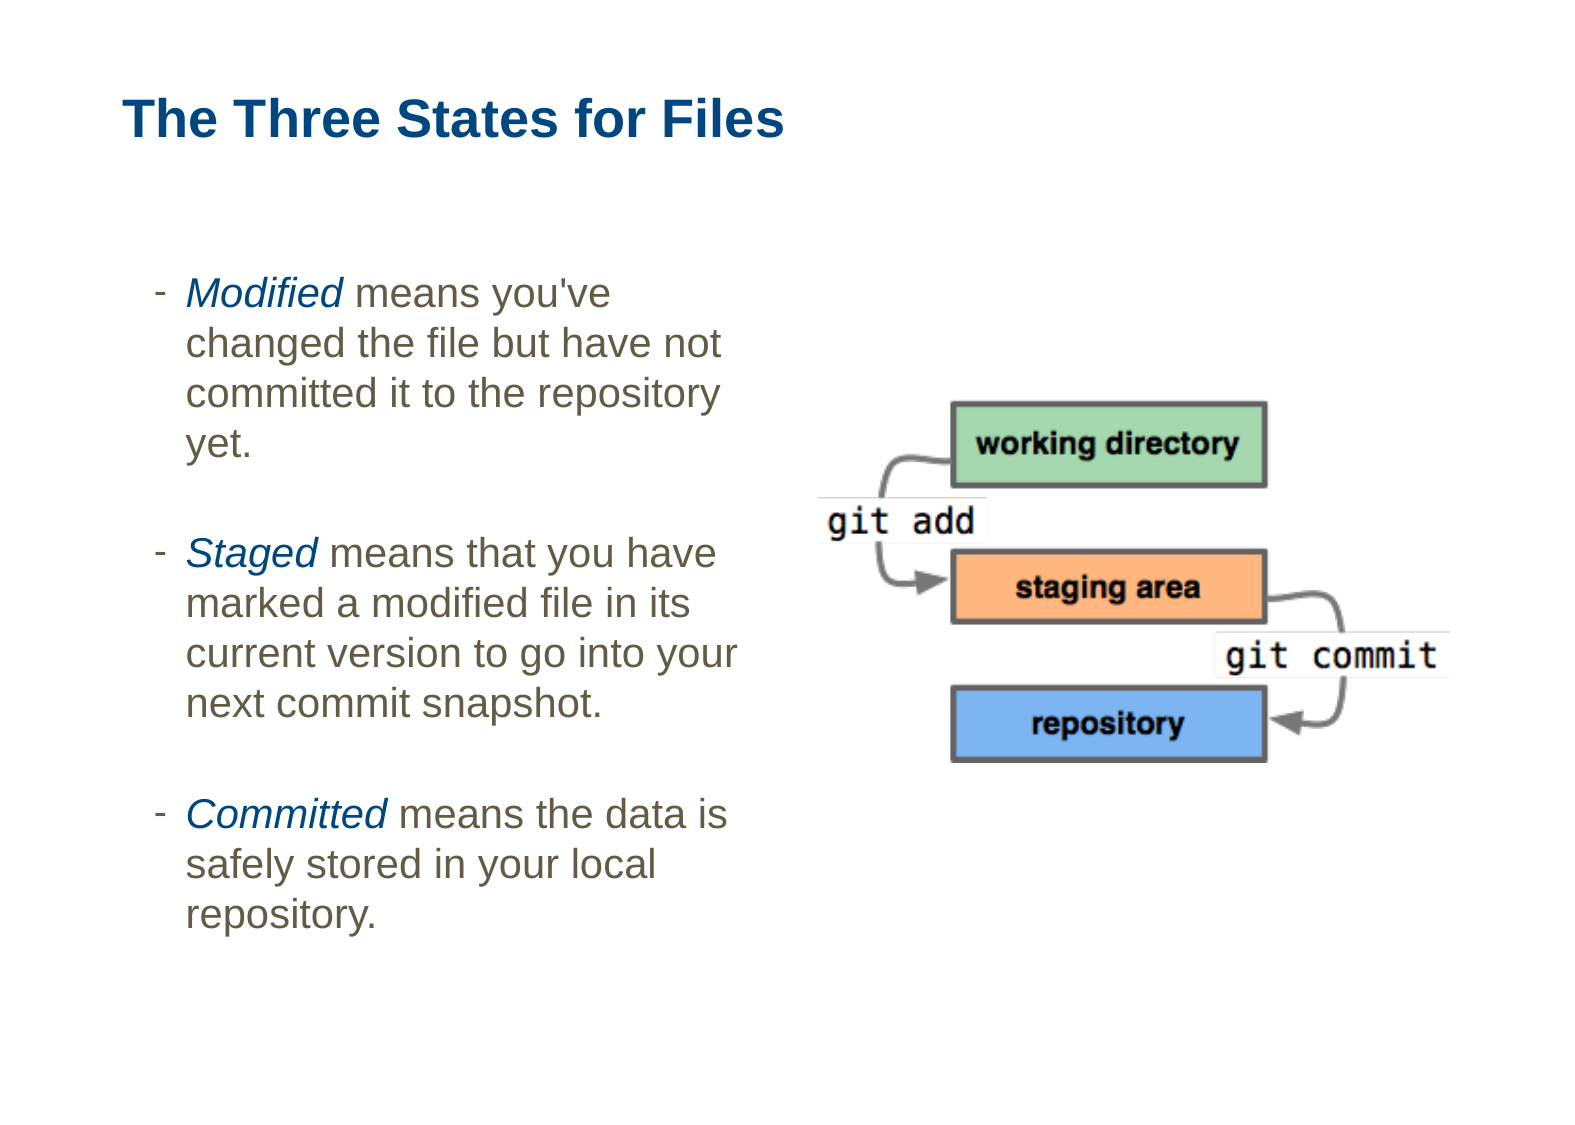

# The Three States for Files
Modified means you've changed the file but have not committed it to the repository yet.
Staged means that you have marked a modified file in its current version to go into your next commit snapshot.
Committed means the data is safely stored in your local repository.